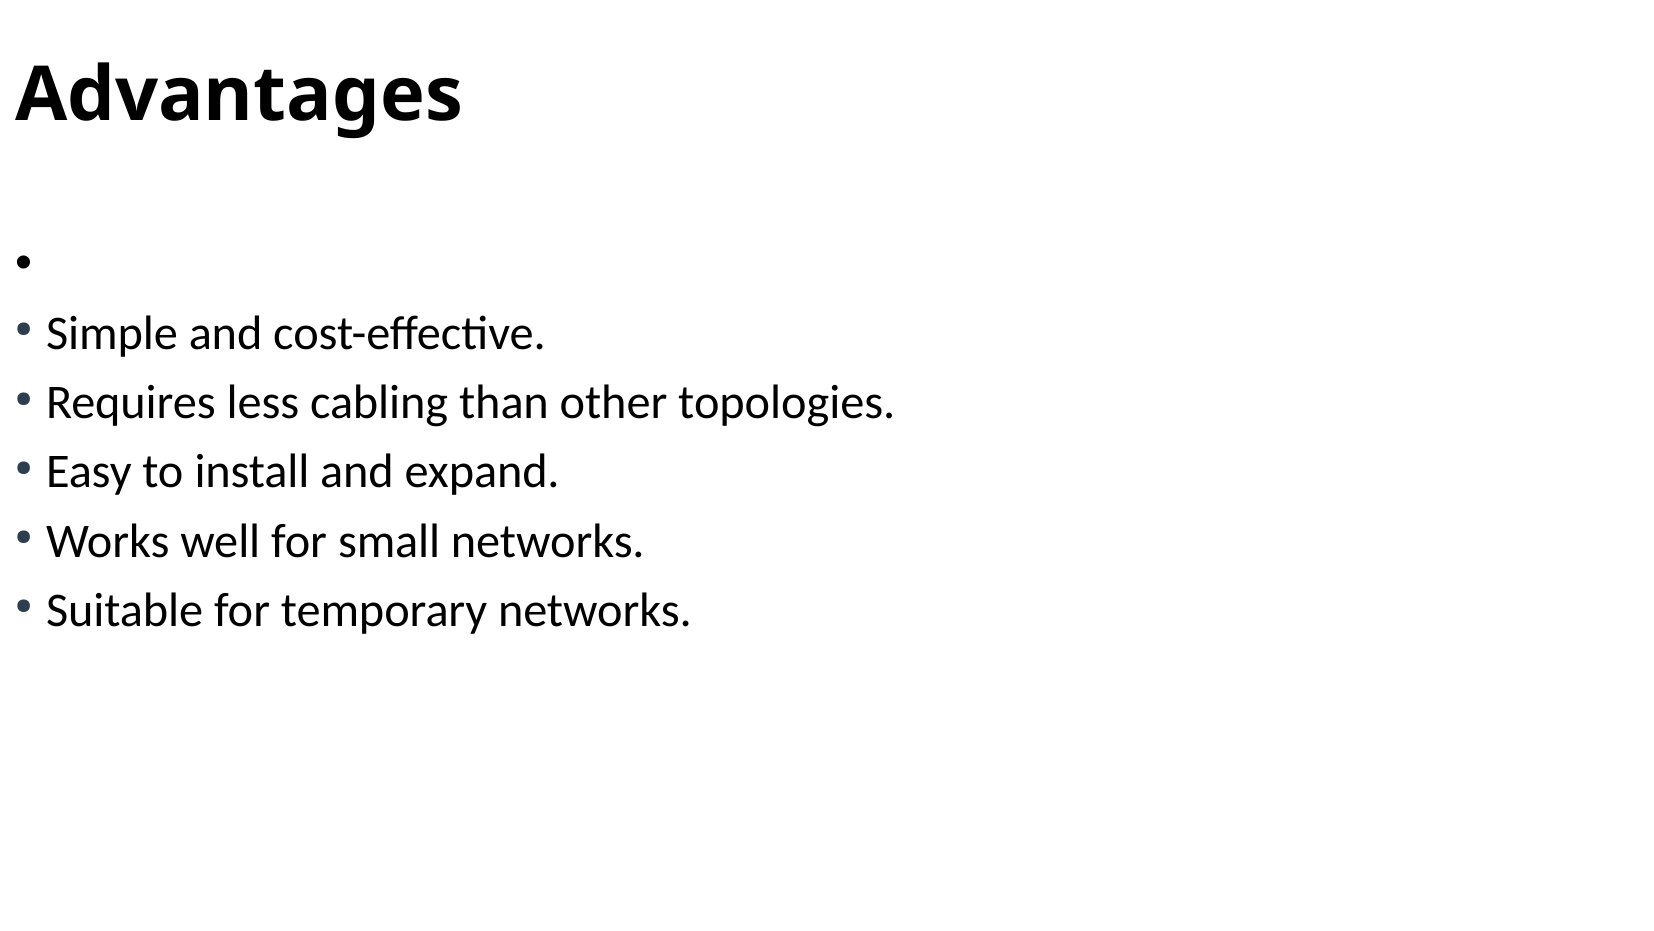

# Advantages
Simple and cost-effective.
Requires less cabling than other topologies.
Easy to install and expand.
Works well for small networks.
Suitable for temporary networks.